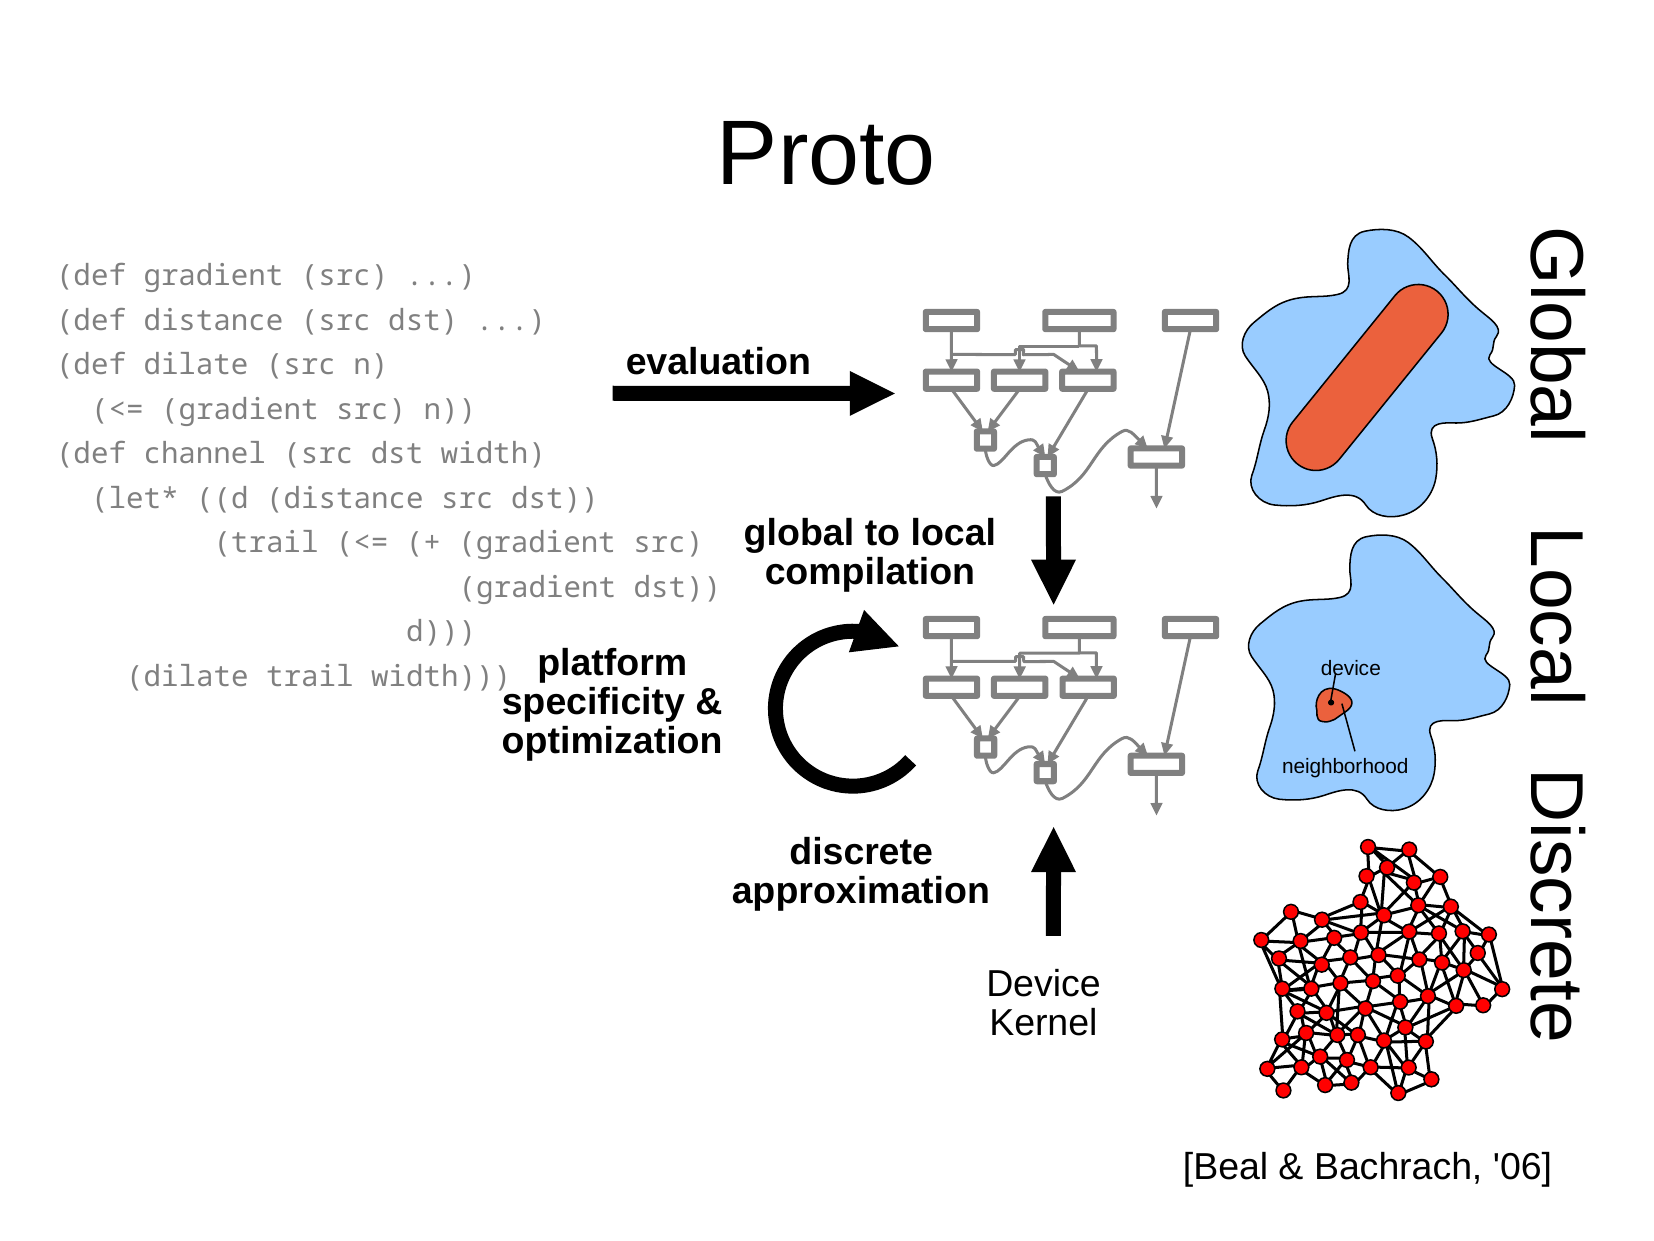

# Proto
(def gradient (src) ...)
(def distance (src dst) ...)
(def dilate (src n)
 (<= (gradient src) n))
(def channel (src dst width)
 (let* ((d (distance src dst))
 (trail (<= (+ (gradient src)
 (gradient dst))
 d)))
 (dilate trail width)))
evaluation
global to local
compilation
device
neighborhood
Global Local Discrete
platform
specificity &
optimization
discrete
approximation
Device
Kernel
[Beal & Bachrach, '06]